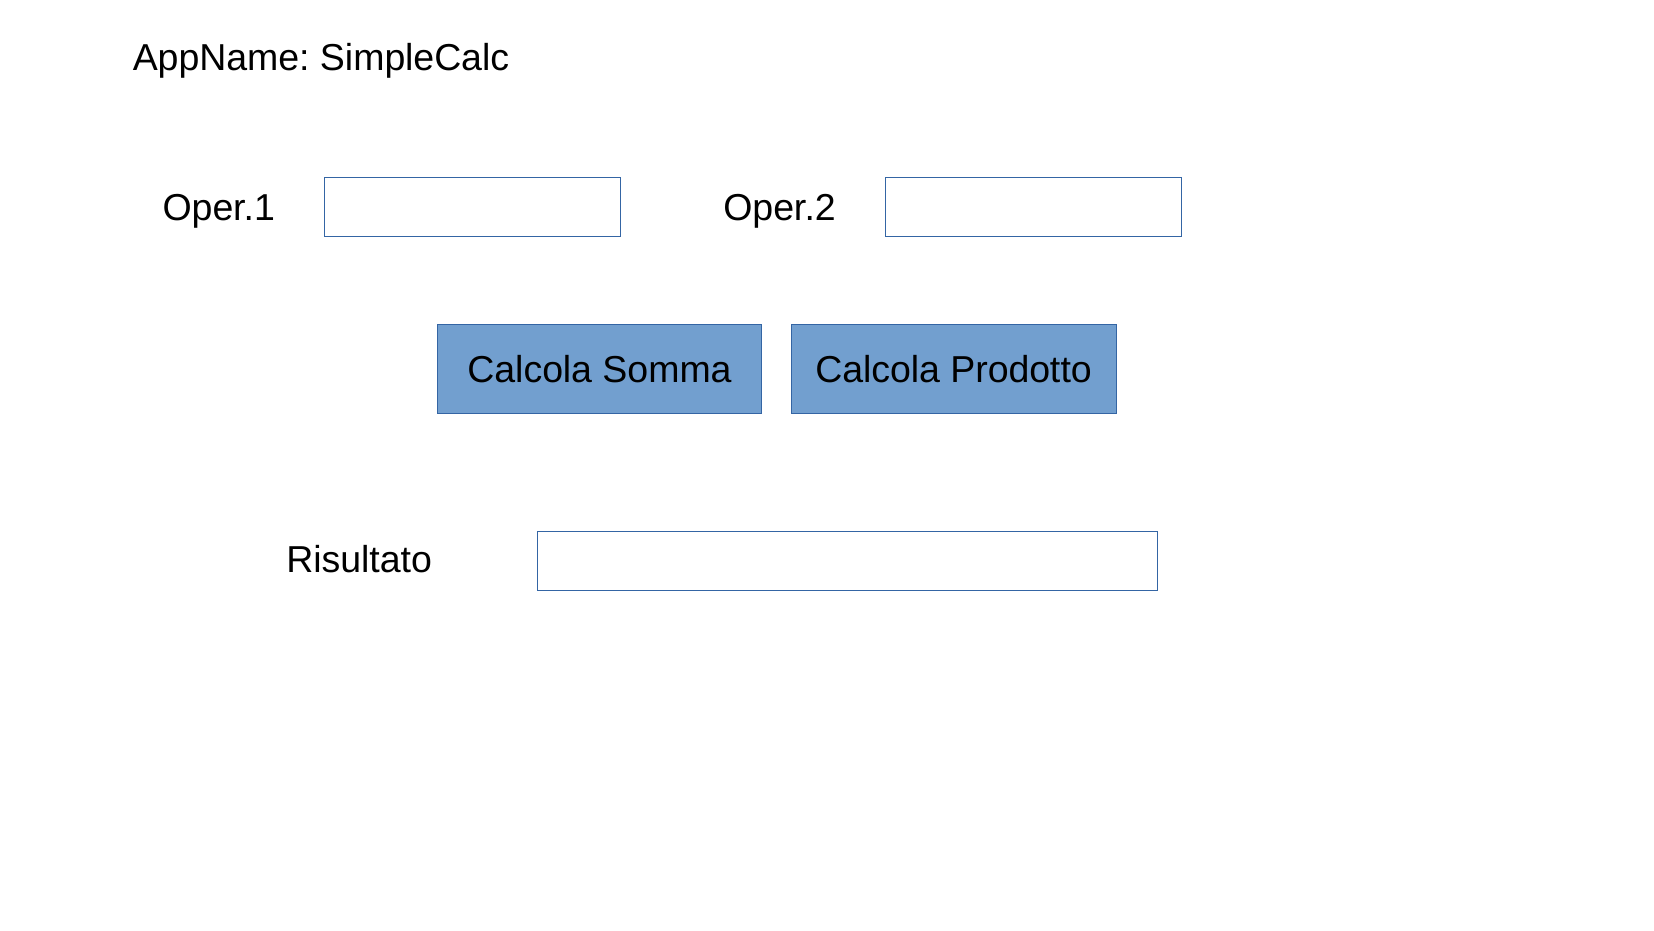

AppName: SimpleCalc
Oper.1
Oper.2
Calcola Somma
Calcola Prodotto
Risultato